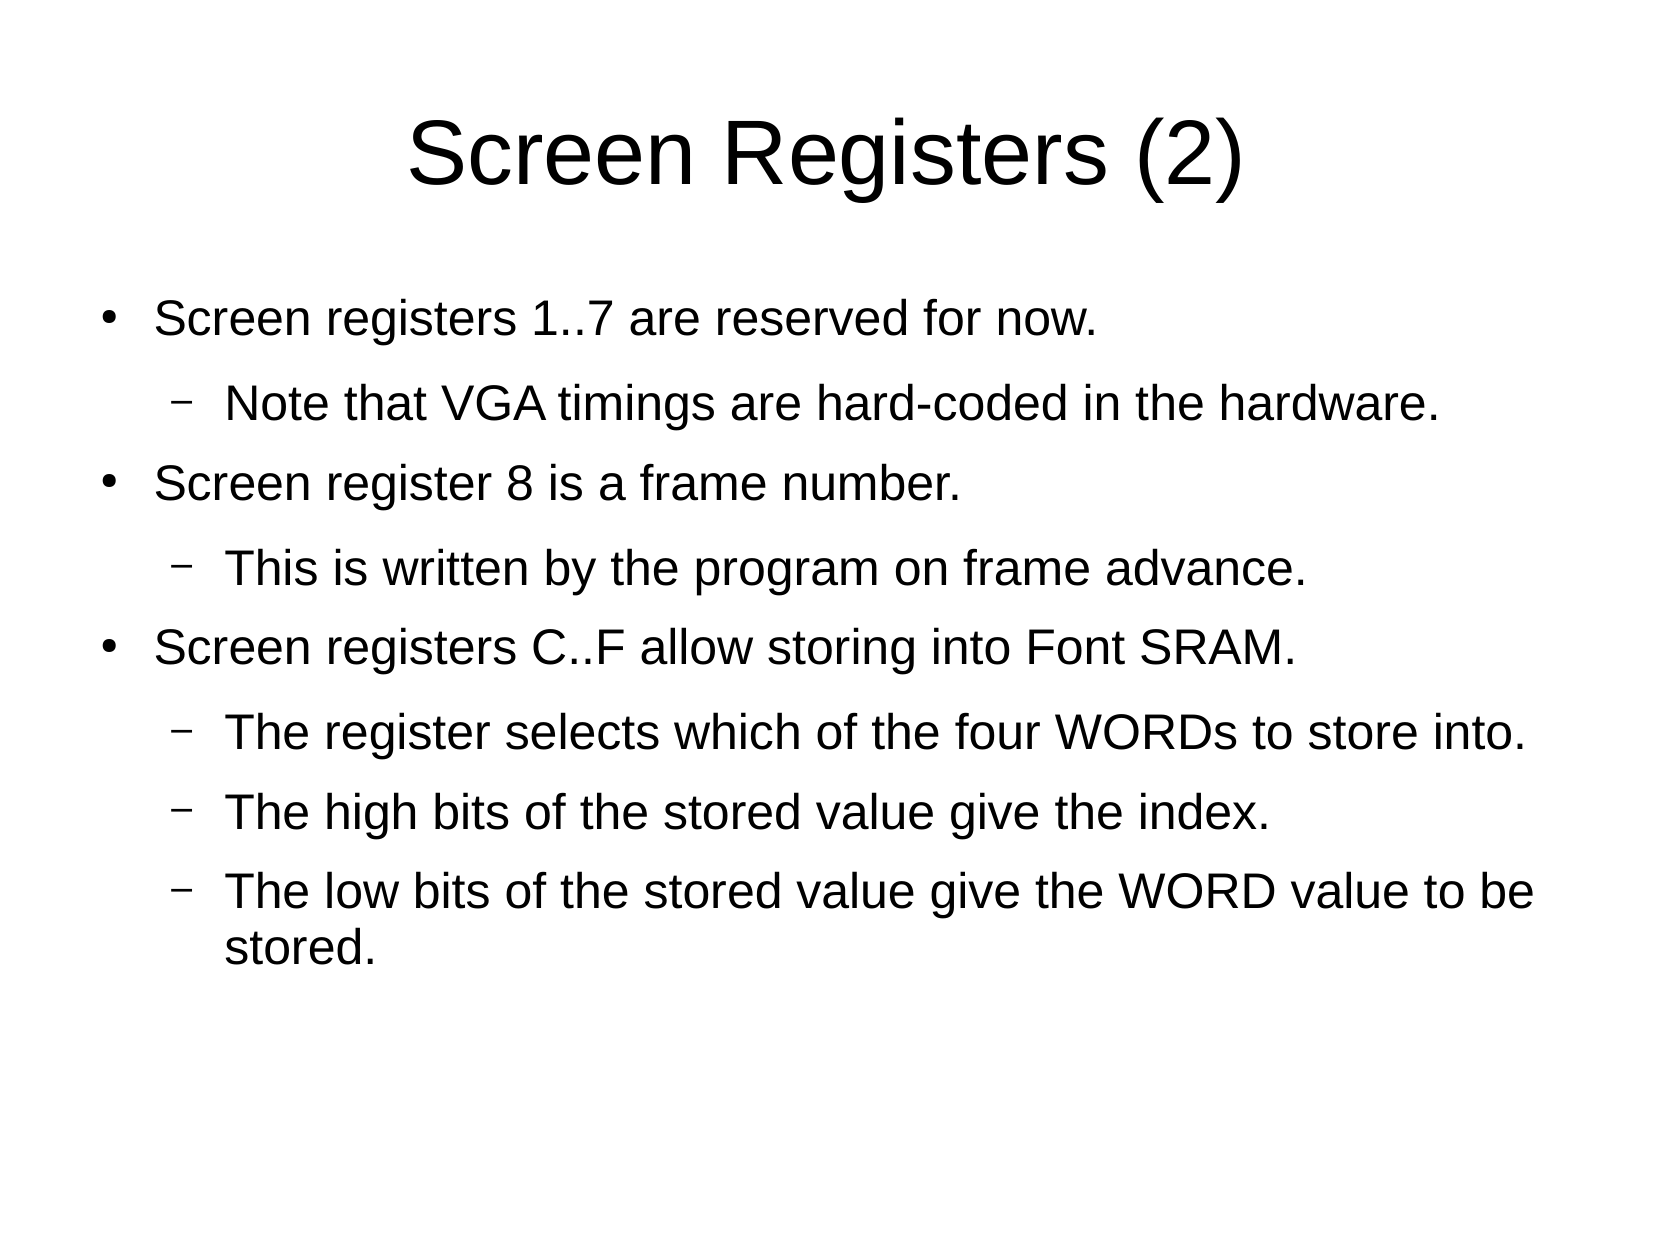

# Screen Registers (2)
Screen registers 1..7 are reserved for now.
Note that VGA timings are hard-coded in the hardware.
Screen register 8 is a frame number.
This is written by the program on frame advance.
Screen registers C..F allow storing into Font SRAM.
The register selects which of the four WORDs to store into.
The high bits of the stored value give the index.
The low bits of the stored value give the WORD value to be stored.